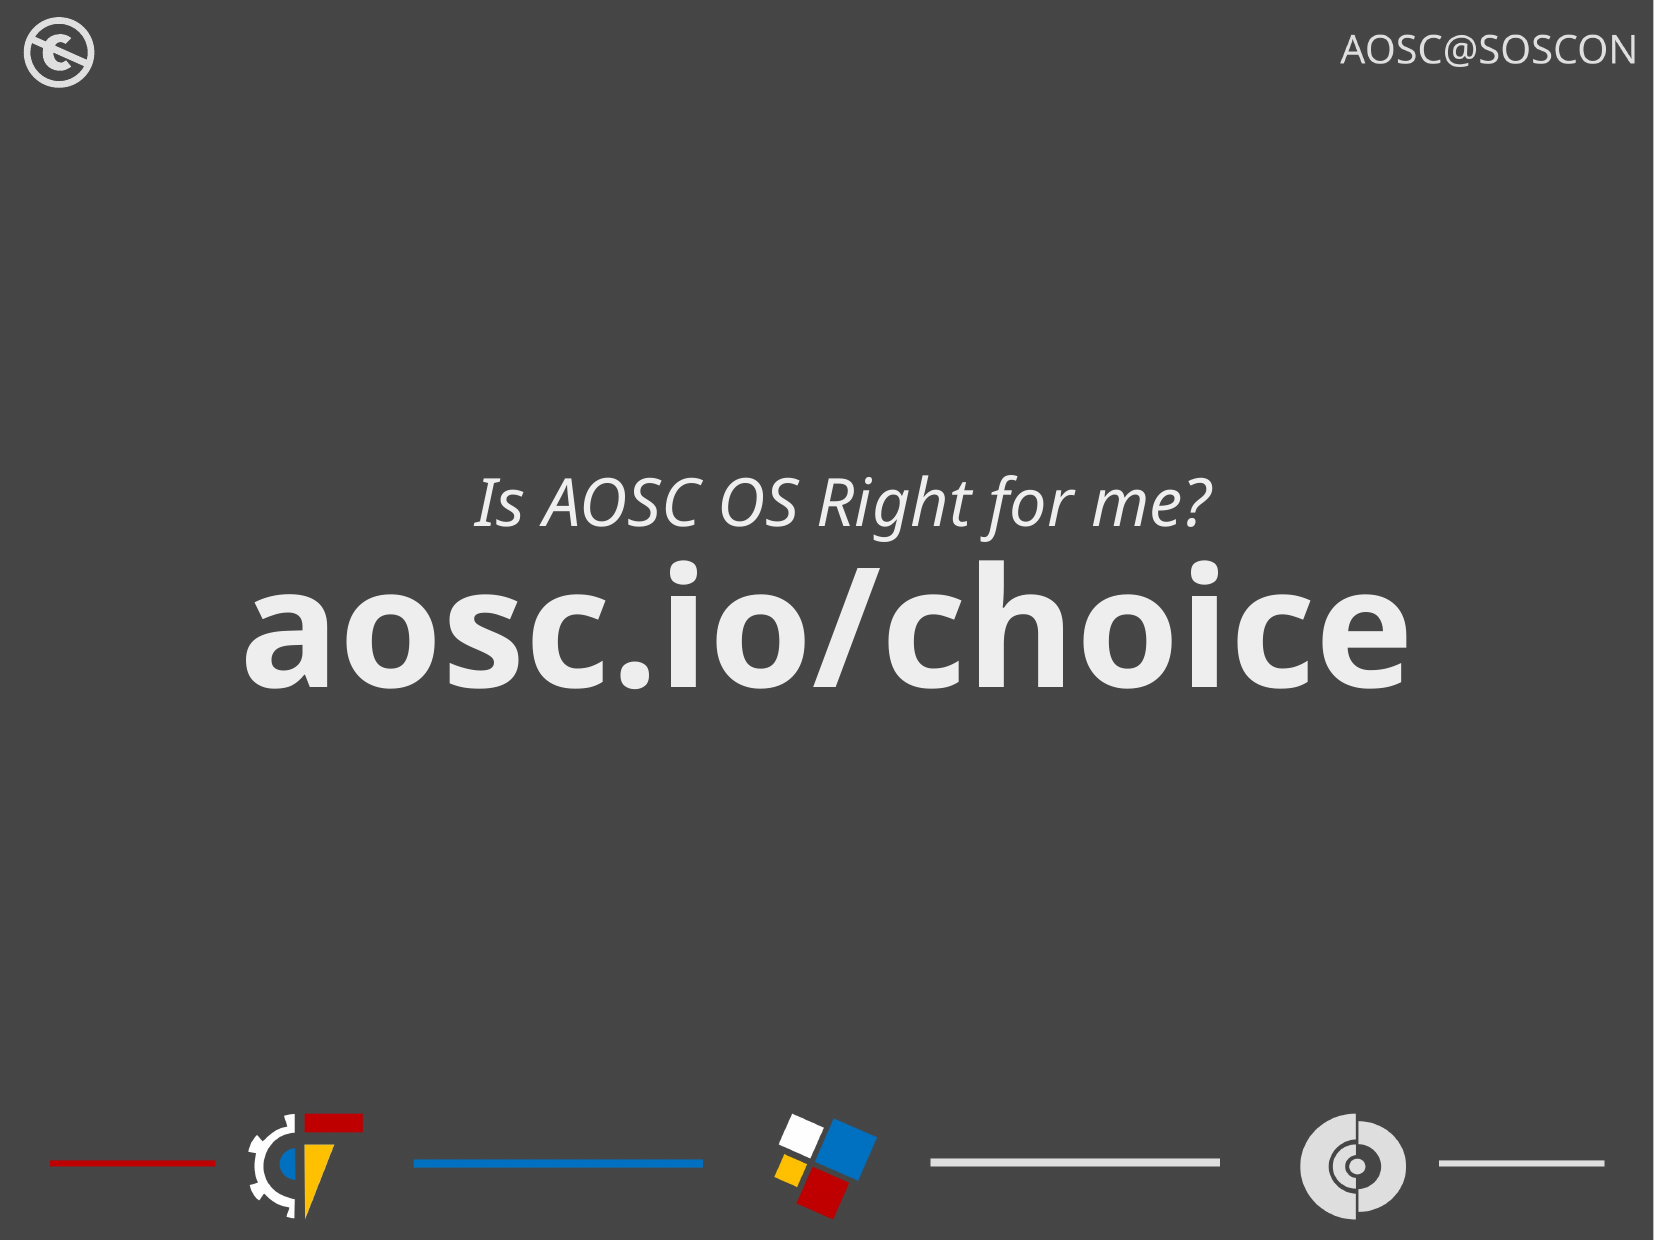

Is AOSC OS Right for me?
aosc.io/choice